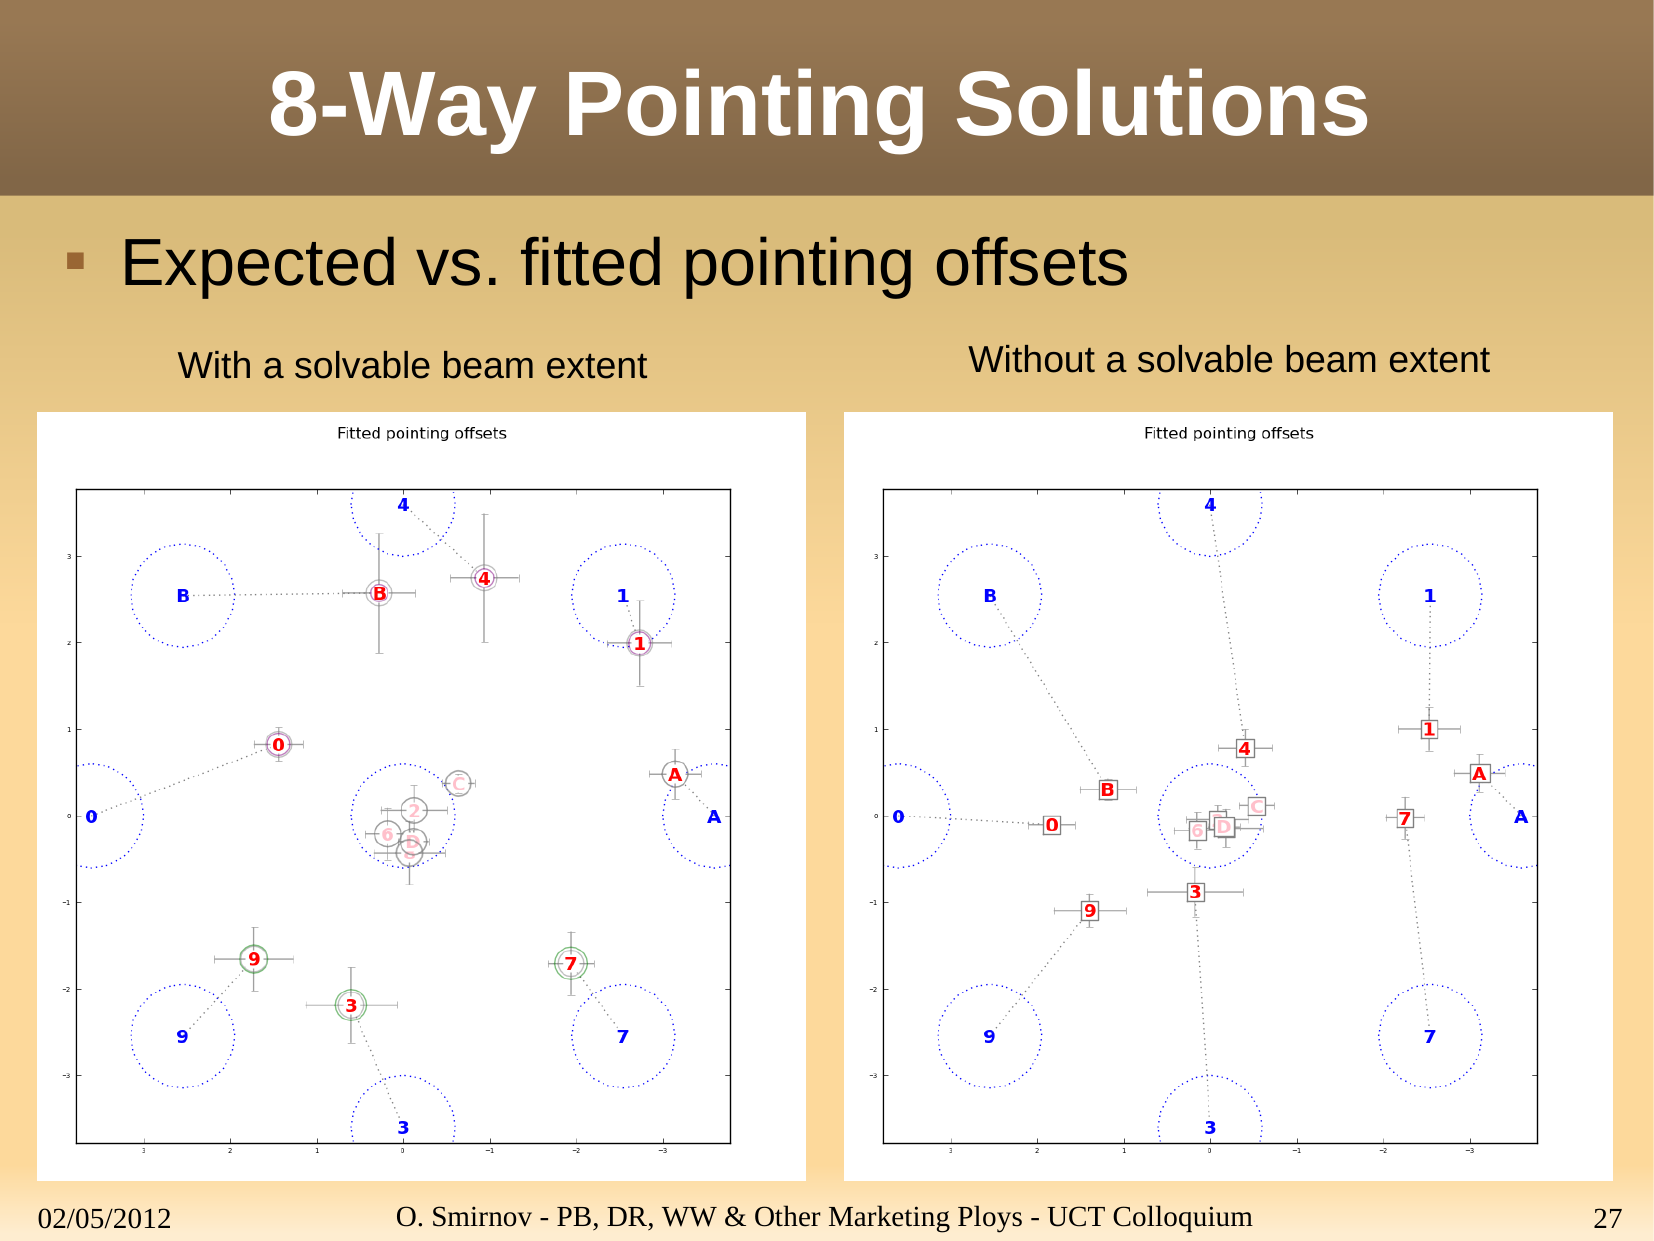

# 8-Way Pointing Solutions
Expected vs. fitted pointing offsets
Without a solvable beam extent
With a solvable beam extent
O. Smirnov - PB, DR, WW & Other Marketing Ploys - UCT Colloquium
02/05/2012
27